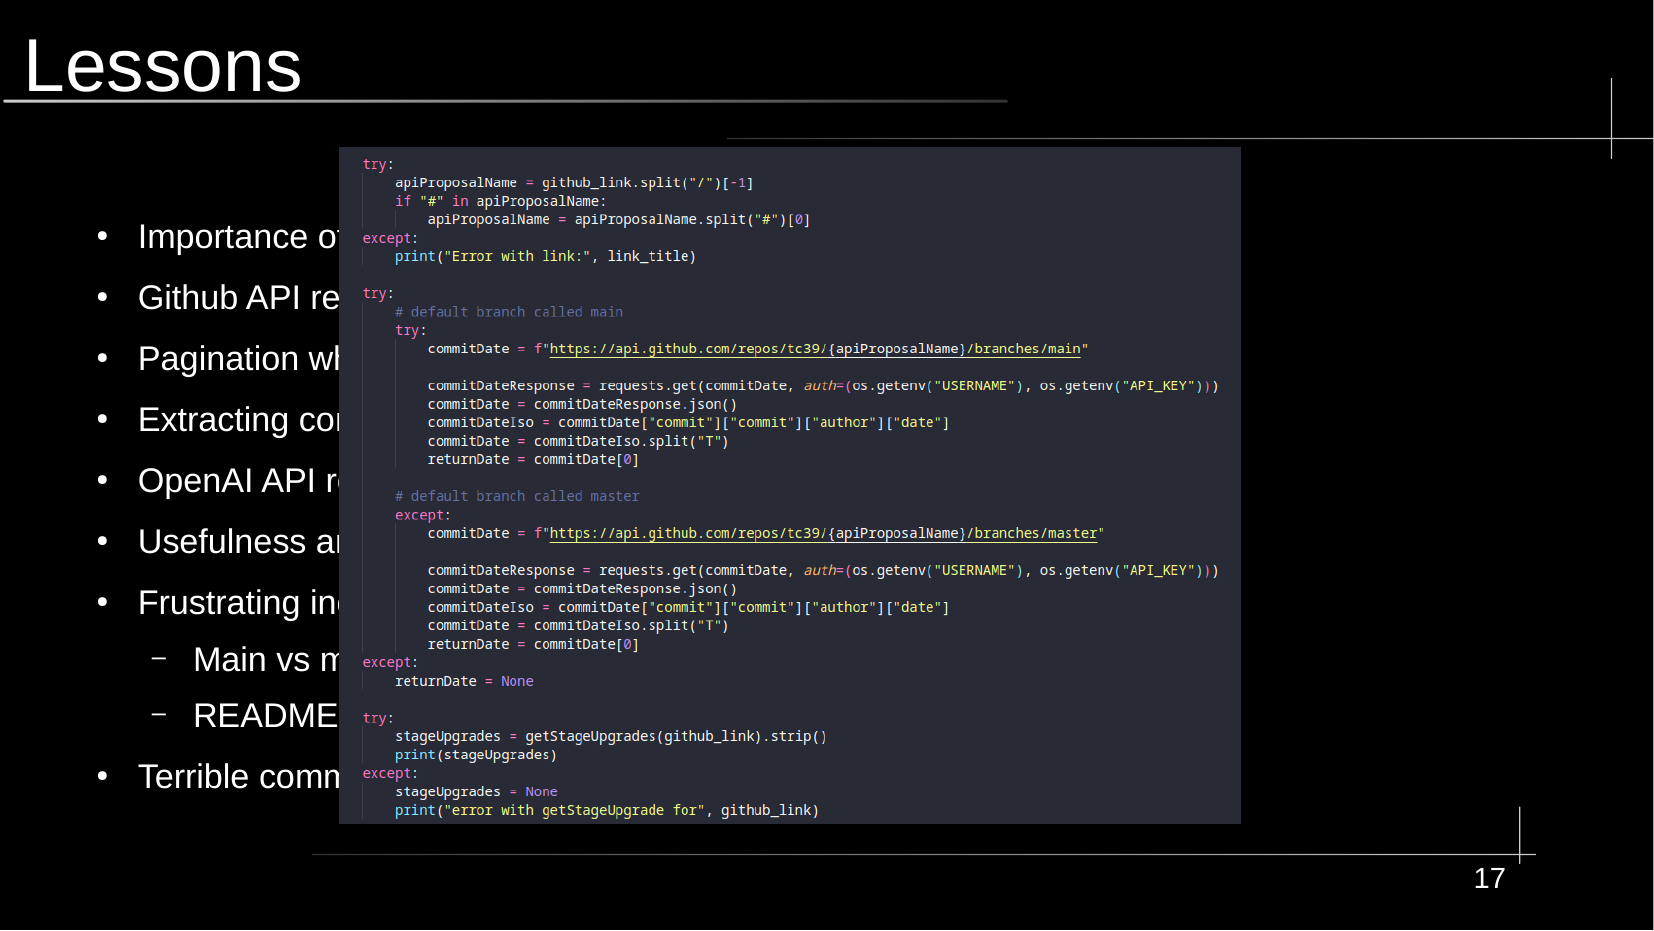

# Lessons
Importance of logging
Github API requires auth for > 60 requests per hour
Pagination when to extract commit history
Extracting commit history takes a long time (ca 30 min for 257 proposals)
OpenAI API responses are very fast
Usefulness and danger of try-catch
Frustrating inconsistencies in TC39 repositories
Main vs master
README.md vs Readme.md vs readme.md
Terrible commit messages
17